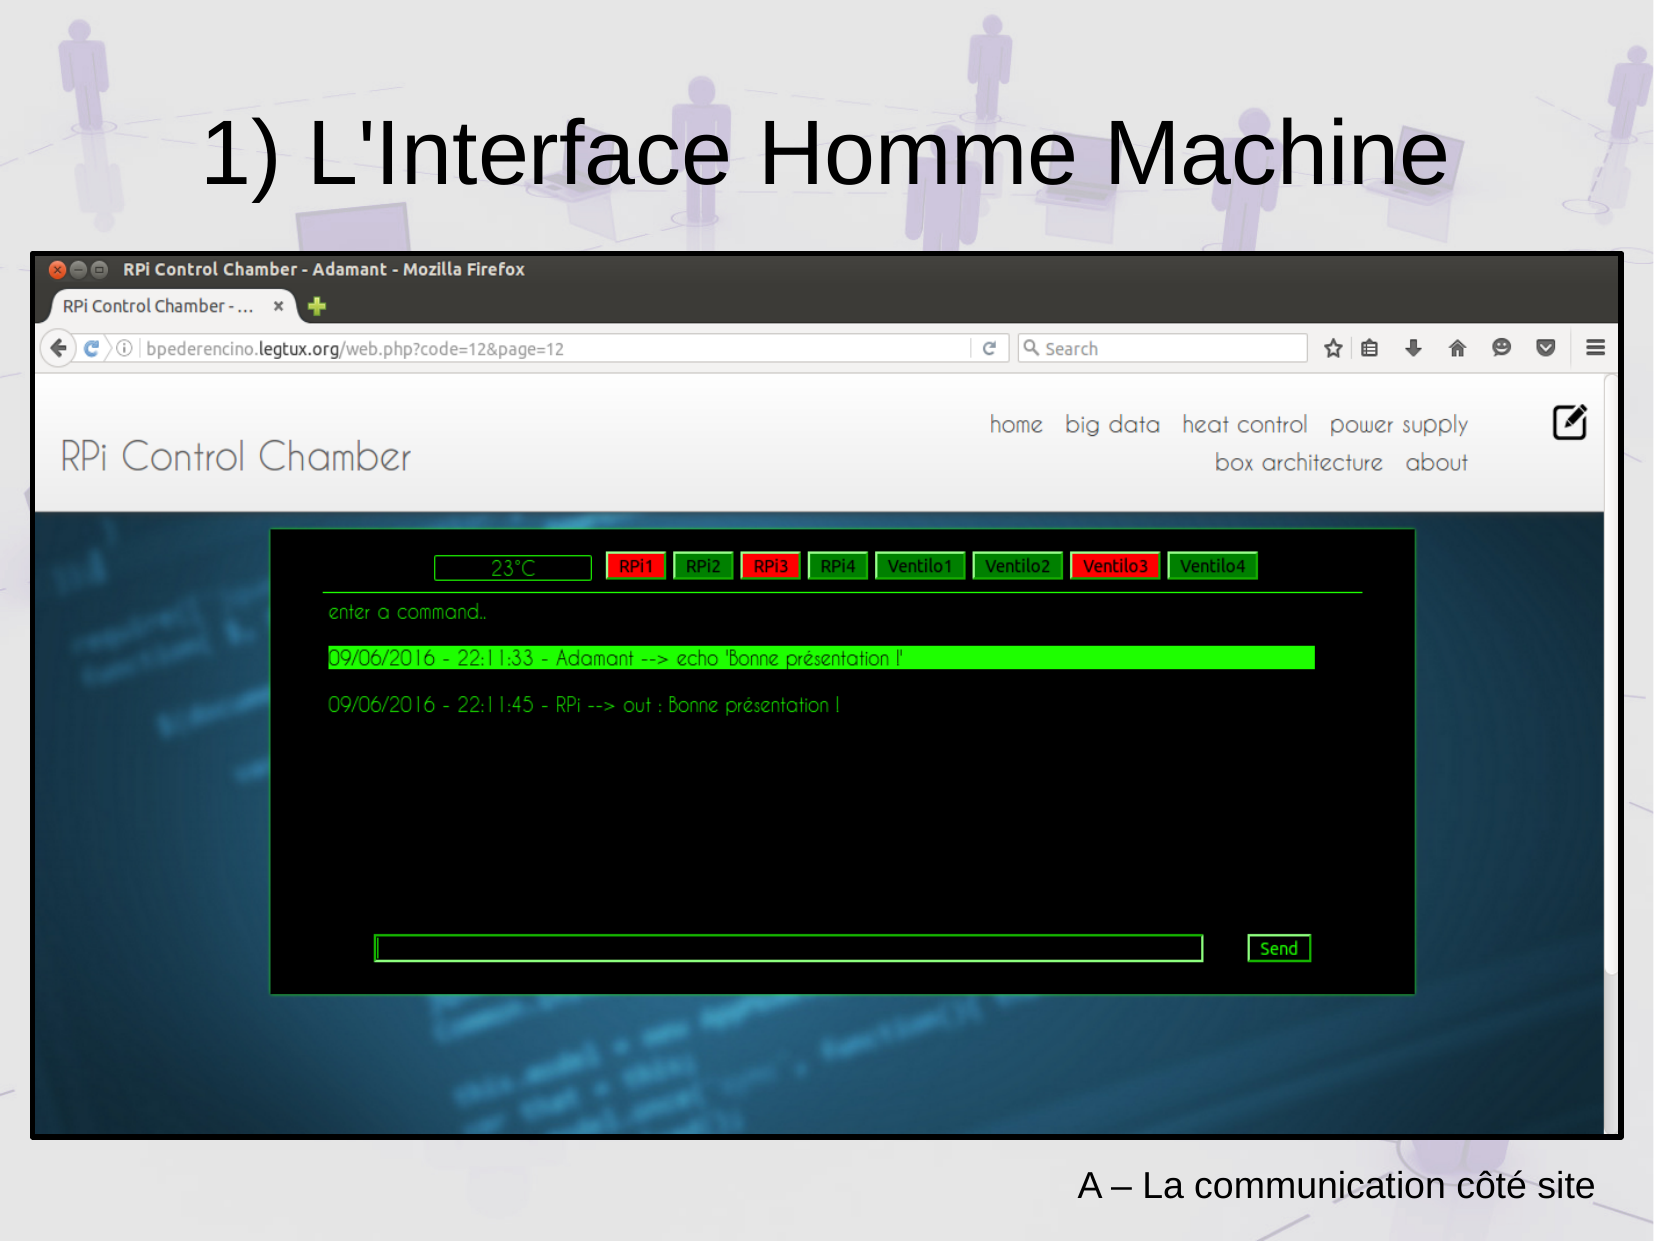

# 1) L'Interface Homme Machine
A – La communication côté site